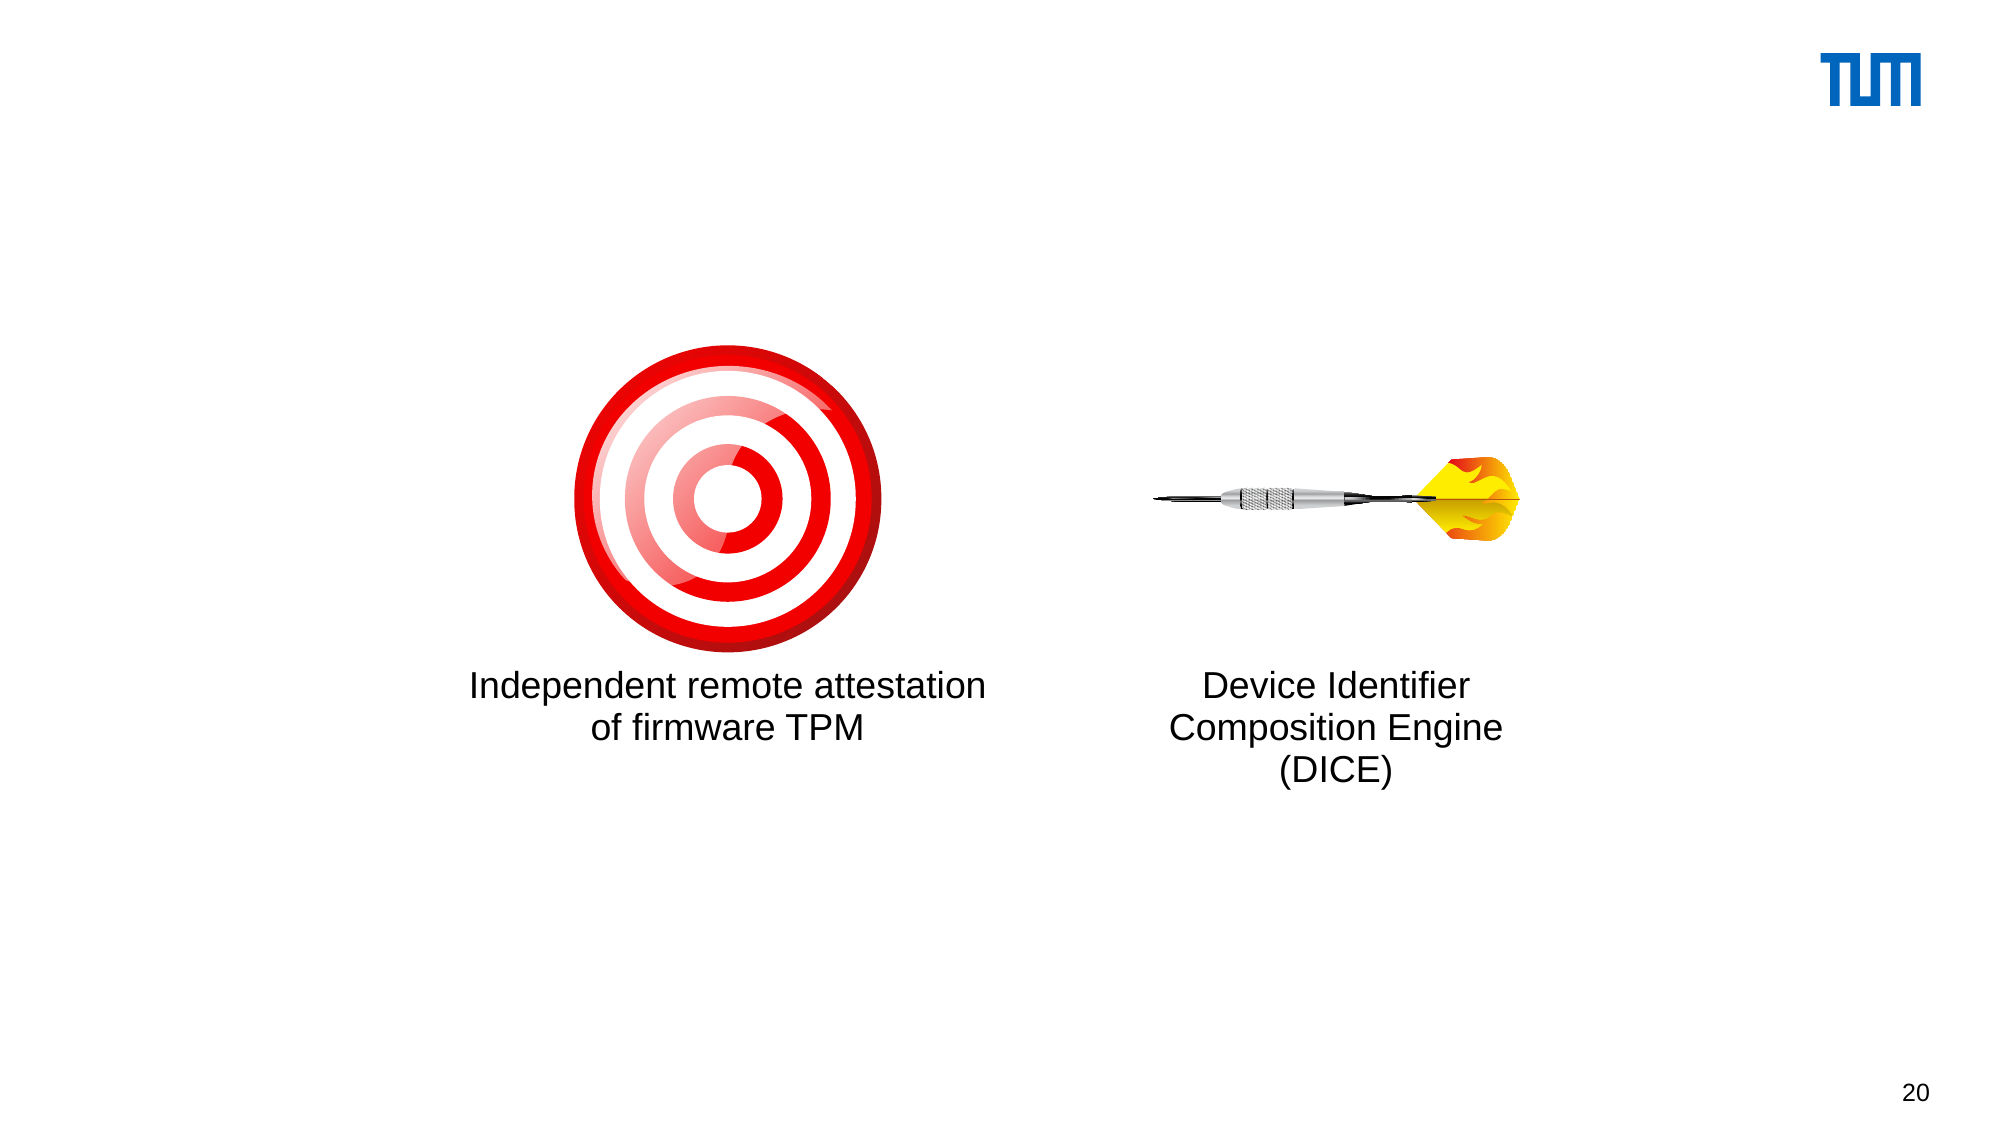

Independent remote attestation
of firmware TPM
Device Identifier
Composition Engine
(DICE)
20